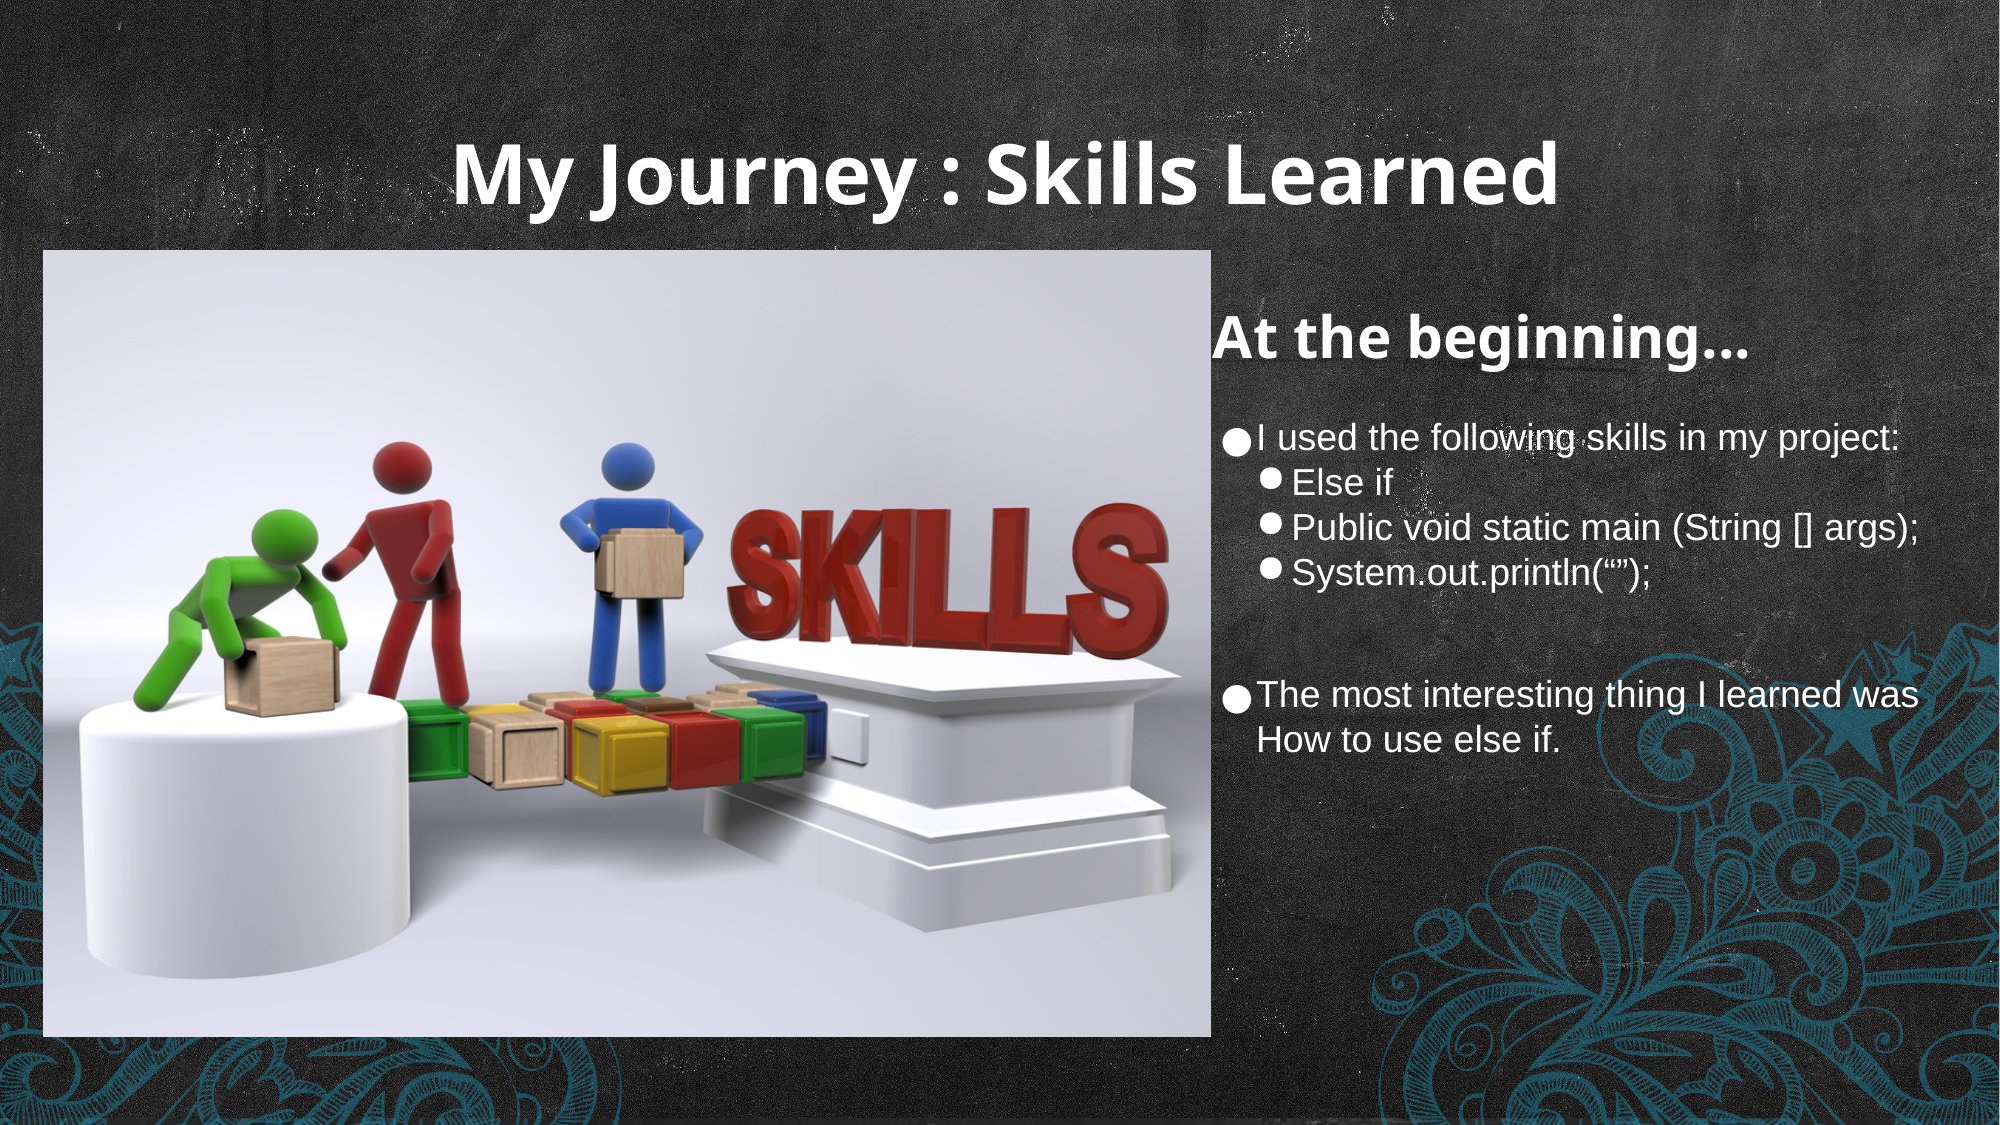

My Journey : Skills Learned
At the beginning...
I used the following skills in my project:
Else if
Public void static main (String [] args);
System.out.println(“”);
The most interesting thing I learned was How to use else if.